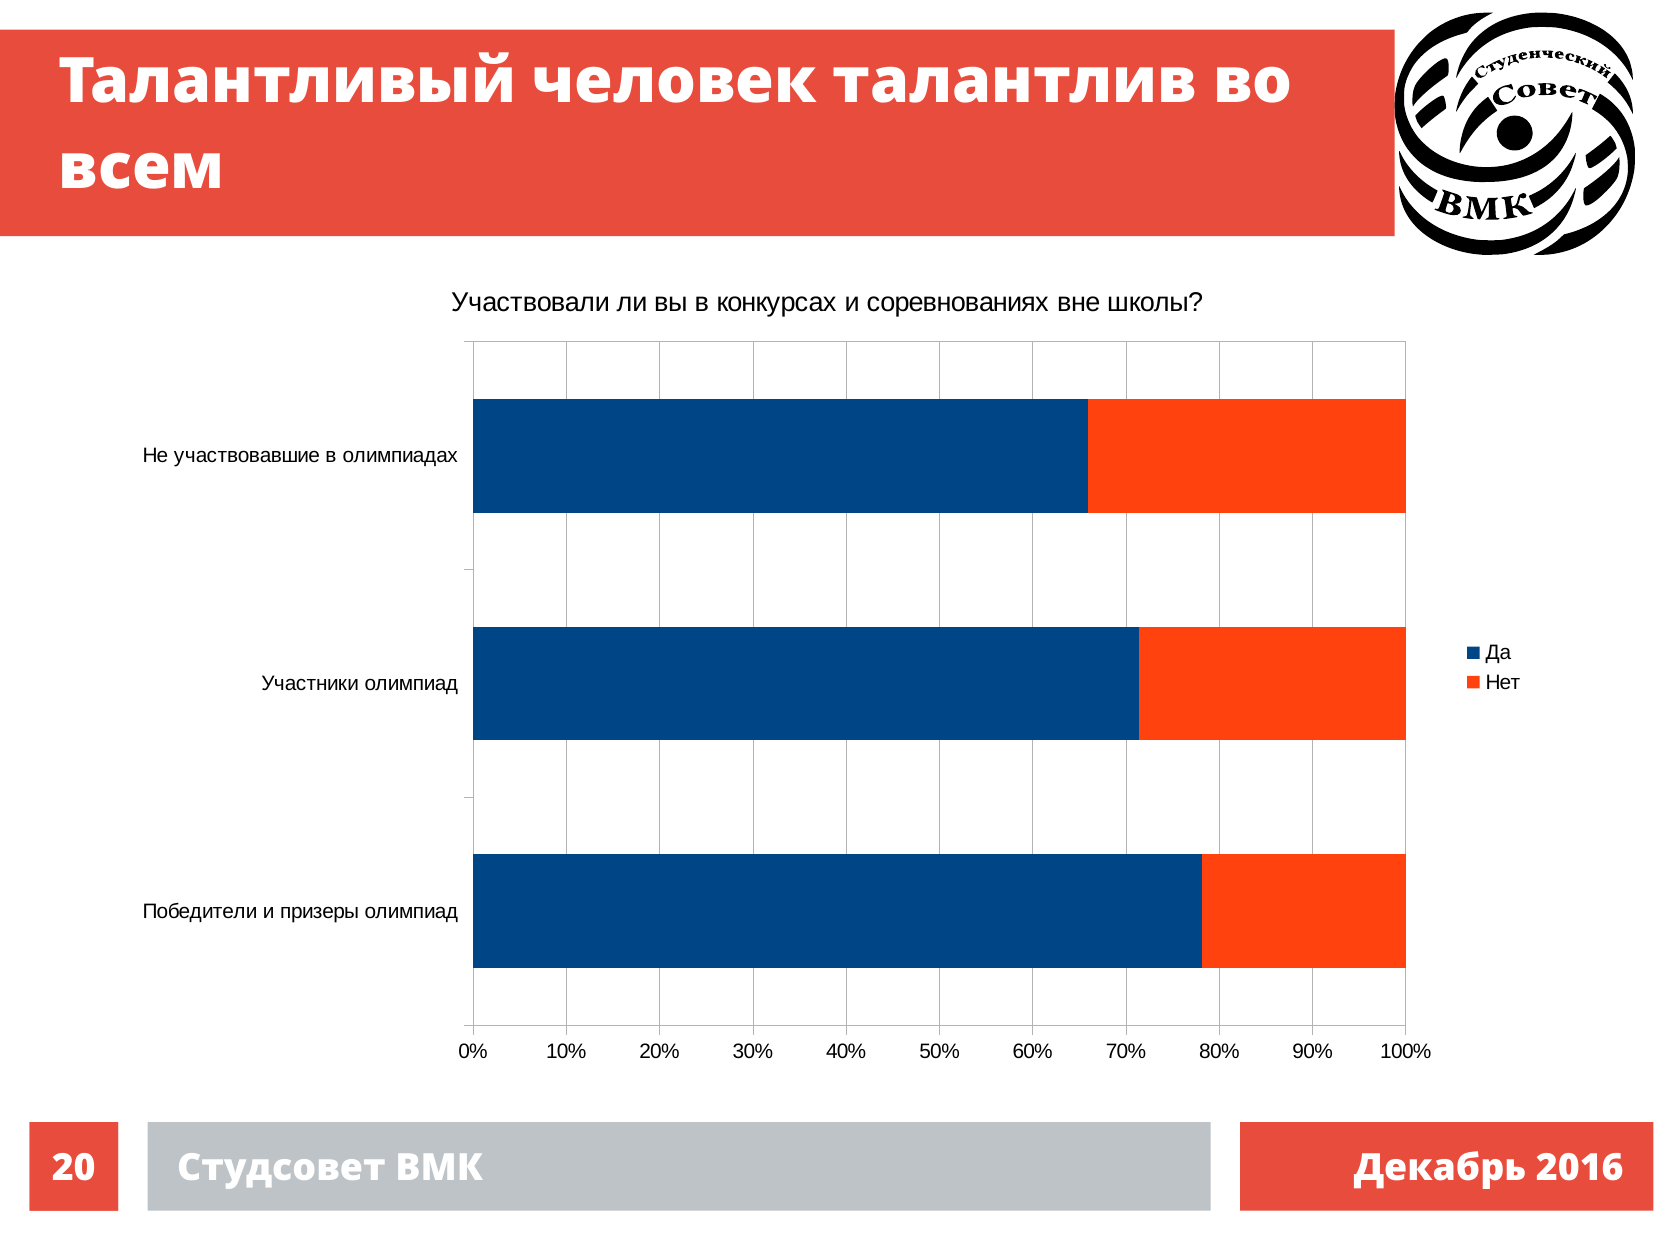

# Талантливый человек талантлив во всем
### Chart: Участвовали ли вы в конкурсах и соревнованиях вне школы?
| Category | Да | Нет |
|---|---|---|
| Победители и призеры олимпиад | 100.0 | 28.0 |
| Участники олимпиад | 135.0 | 54.0 |
| Не участвовавшие в олимпиадах | 29.0 | 15.0 |20
Студсовет ВМК
Декабрь 2016